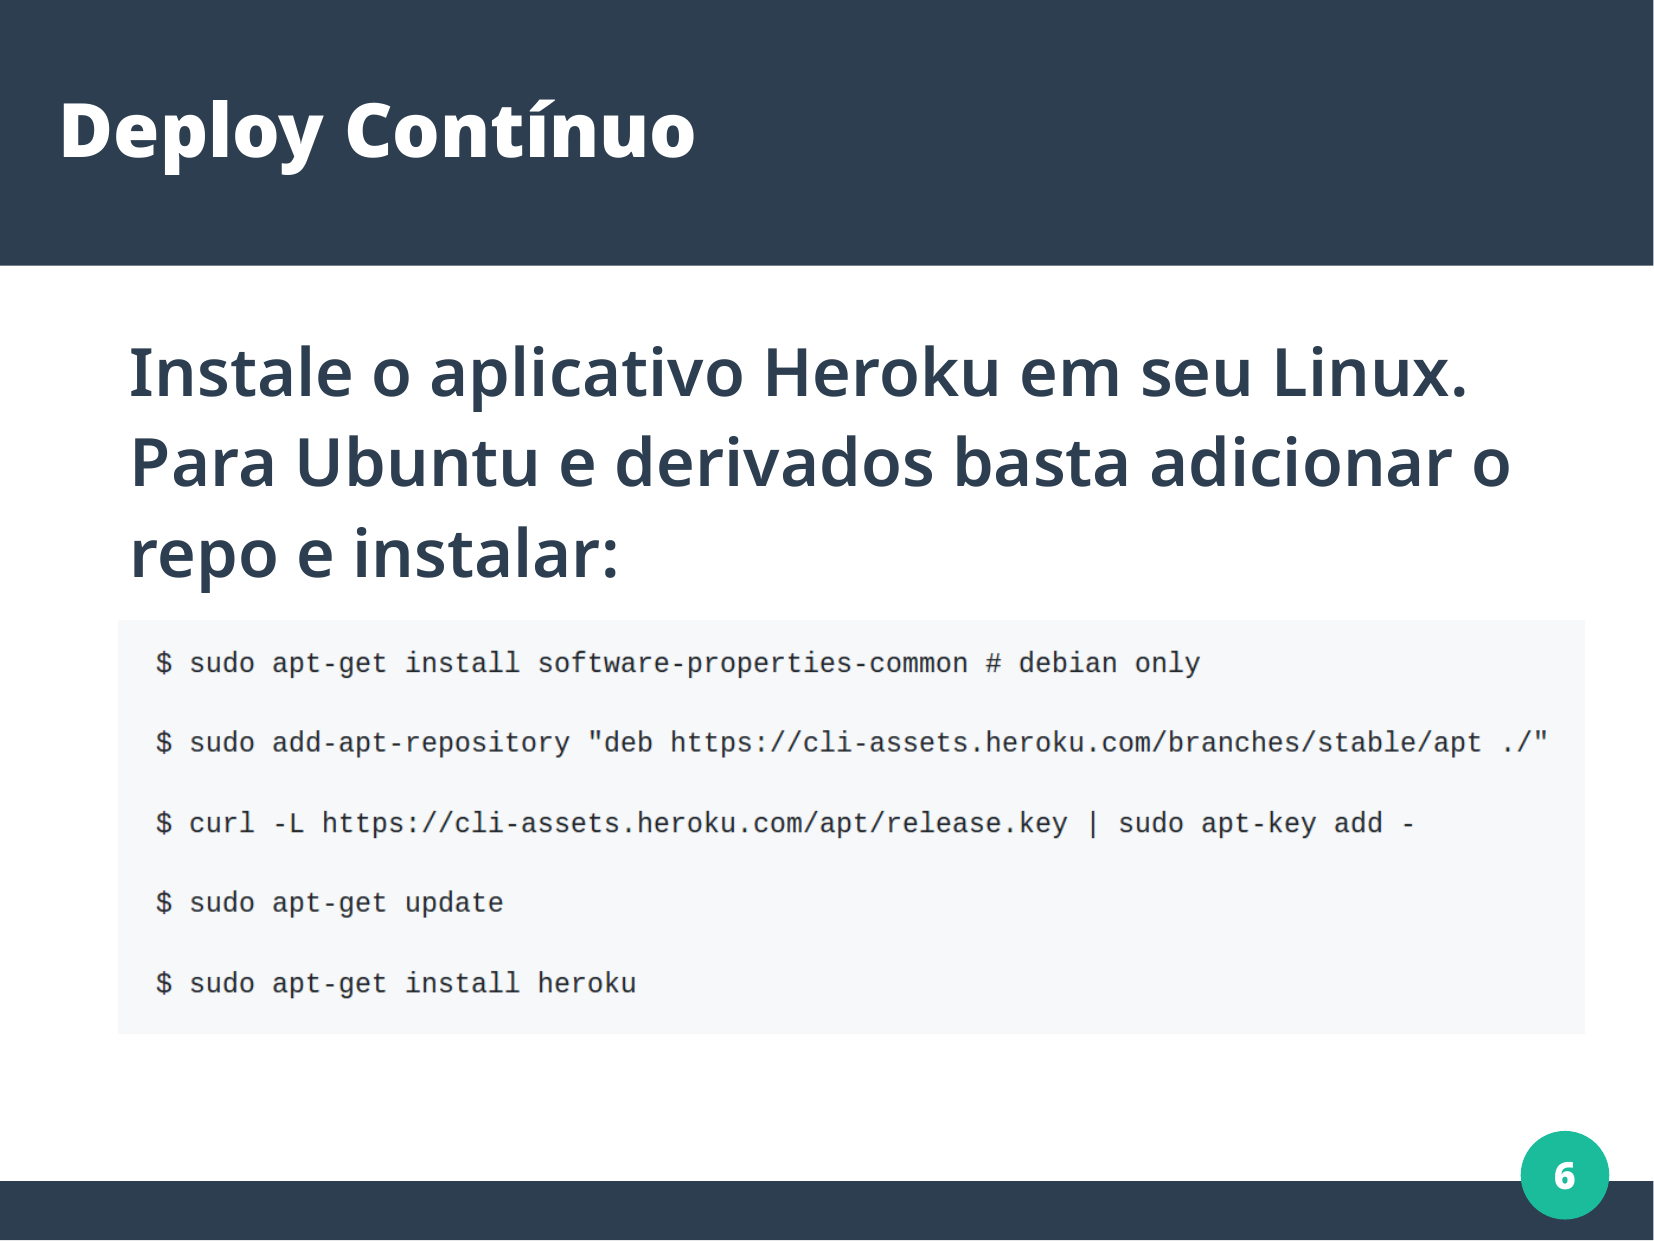

# Deploy Contínuo
Instale o aplicativo Heroku em seu Linux. Para Ubuntu e derivados basta adicionar o repo e instalar:
6